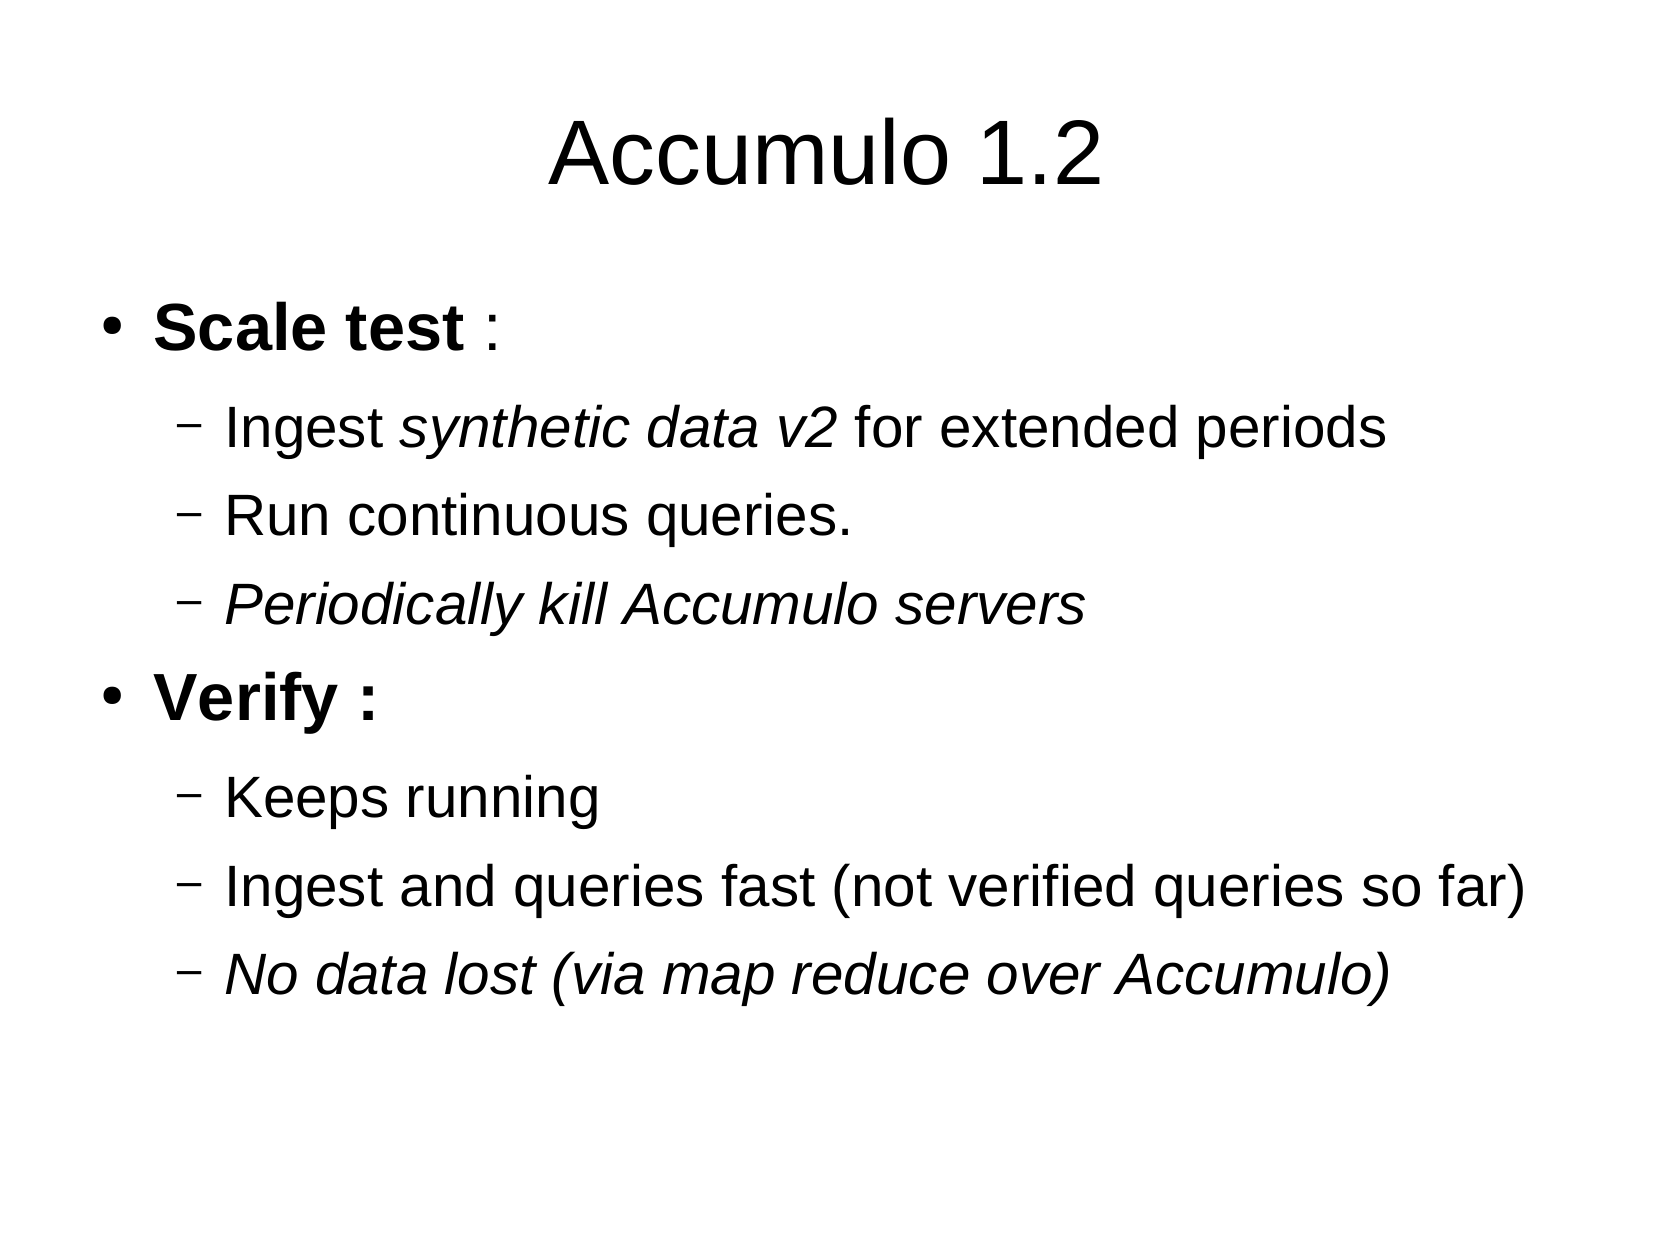

# Accumulo 1.2
Scale test :
Ingest synthetic data v2 for extended periods
Run continuous queries.
Periodically kill Accumulo servers
Verify :
Keeps running
Ingest and queries fast (not verified queries so far)
No data lost (via map reduce over Accumulo)